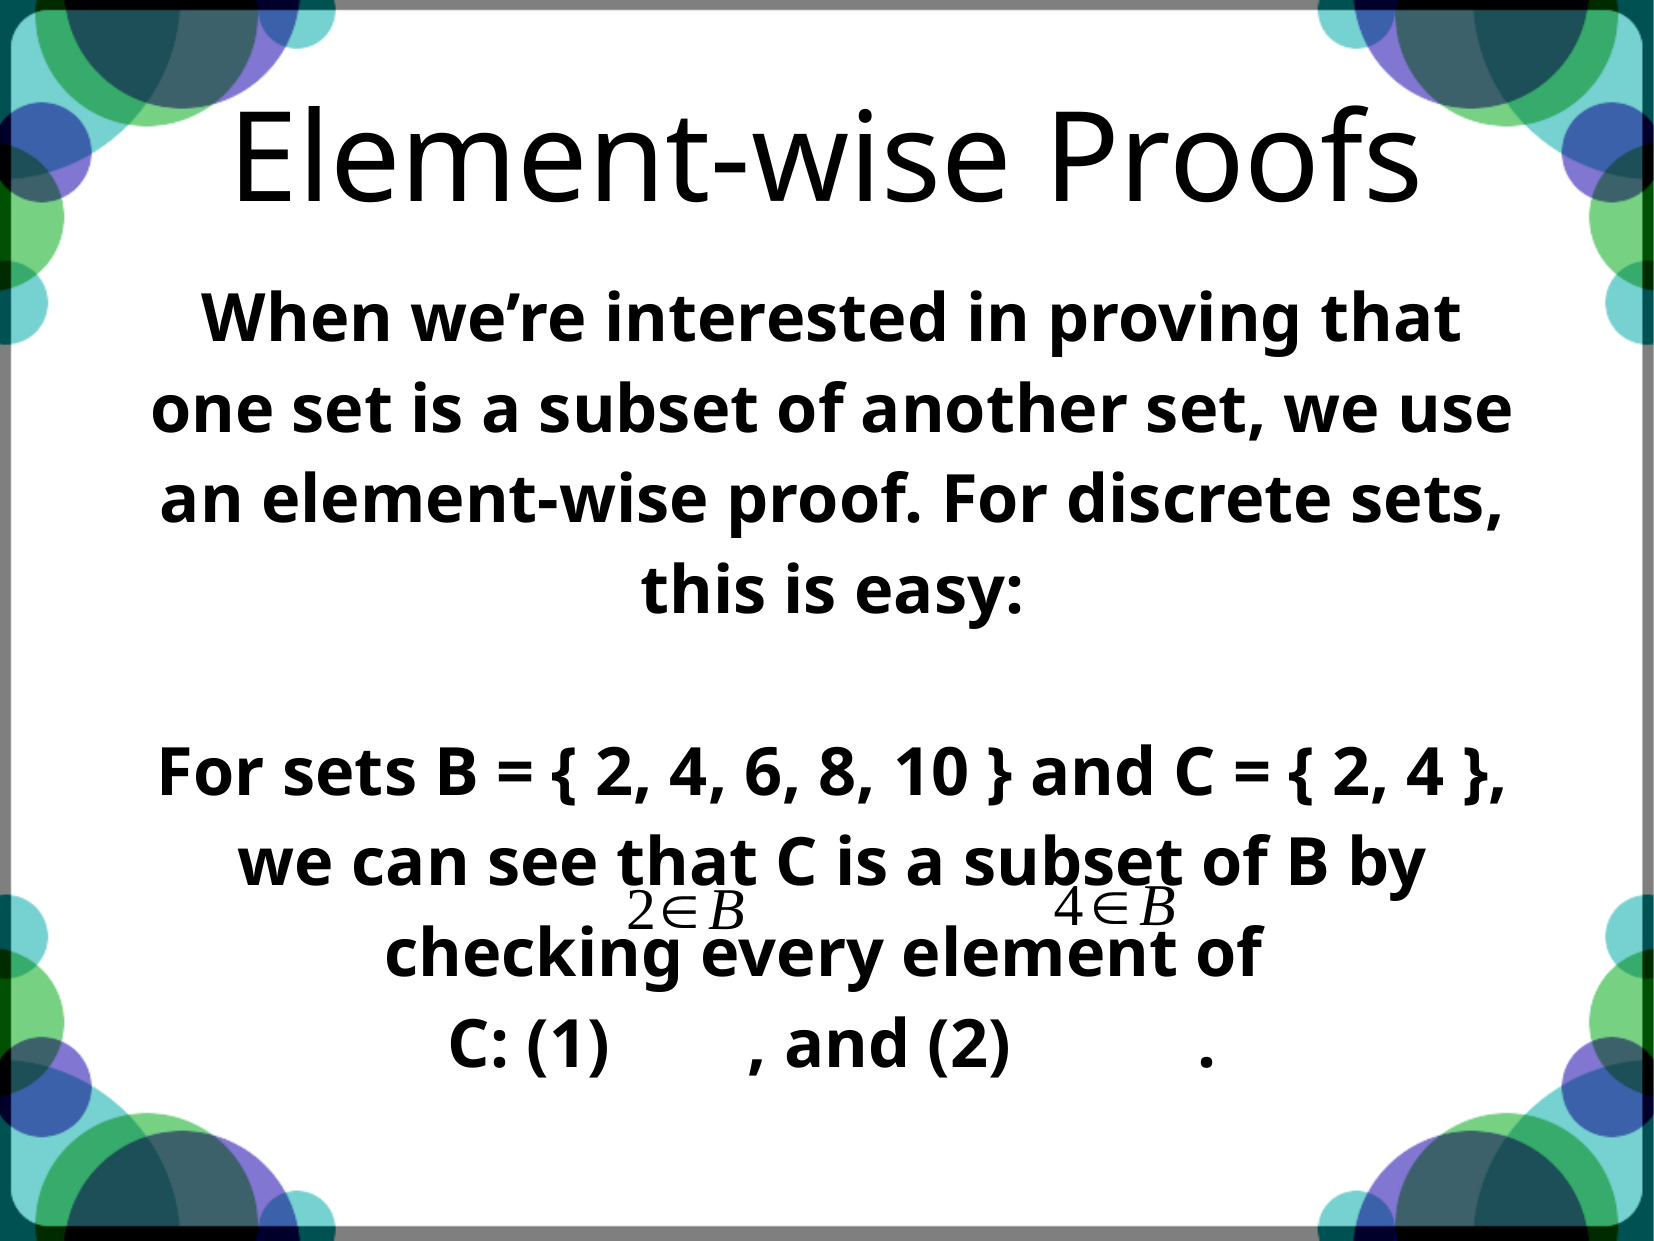

# Element-wise Proofs
When we’re interested in proving that one set is a subset of another set, we use an element-wise proof. For discrete sets, this is easy:
For sets B = { 2, 4, 6, 8, 10 } and C = { 2, 4 }, we can see that C is a subset of B by checking every element of
C: (1)		, and (2) 			.